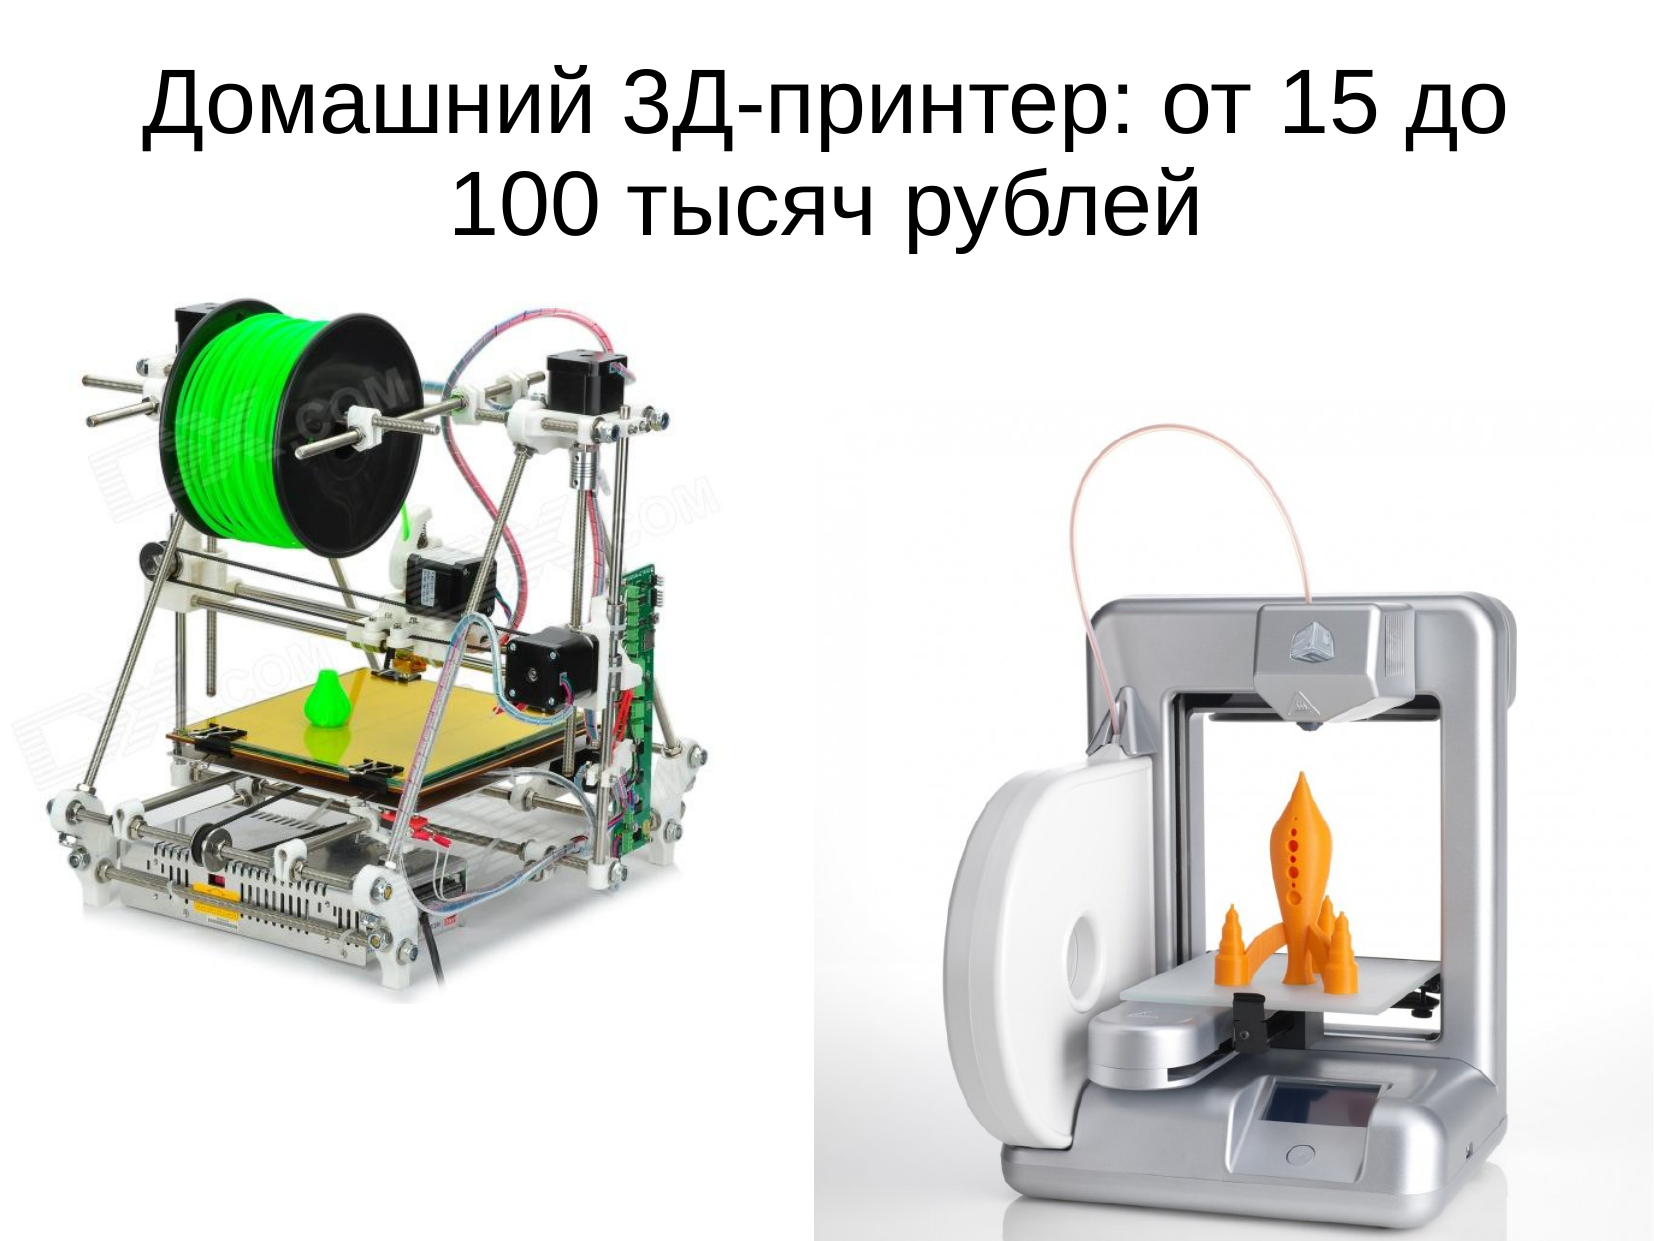

# Домашний 3Д-принтер: от 15 до 100 тысяч рублей